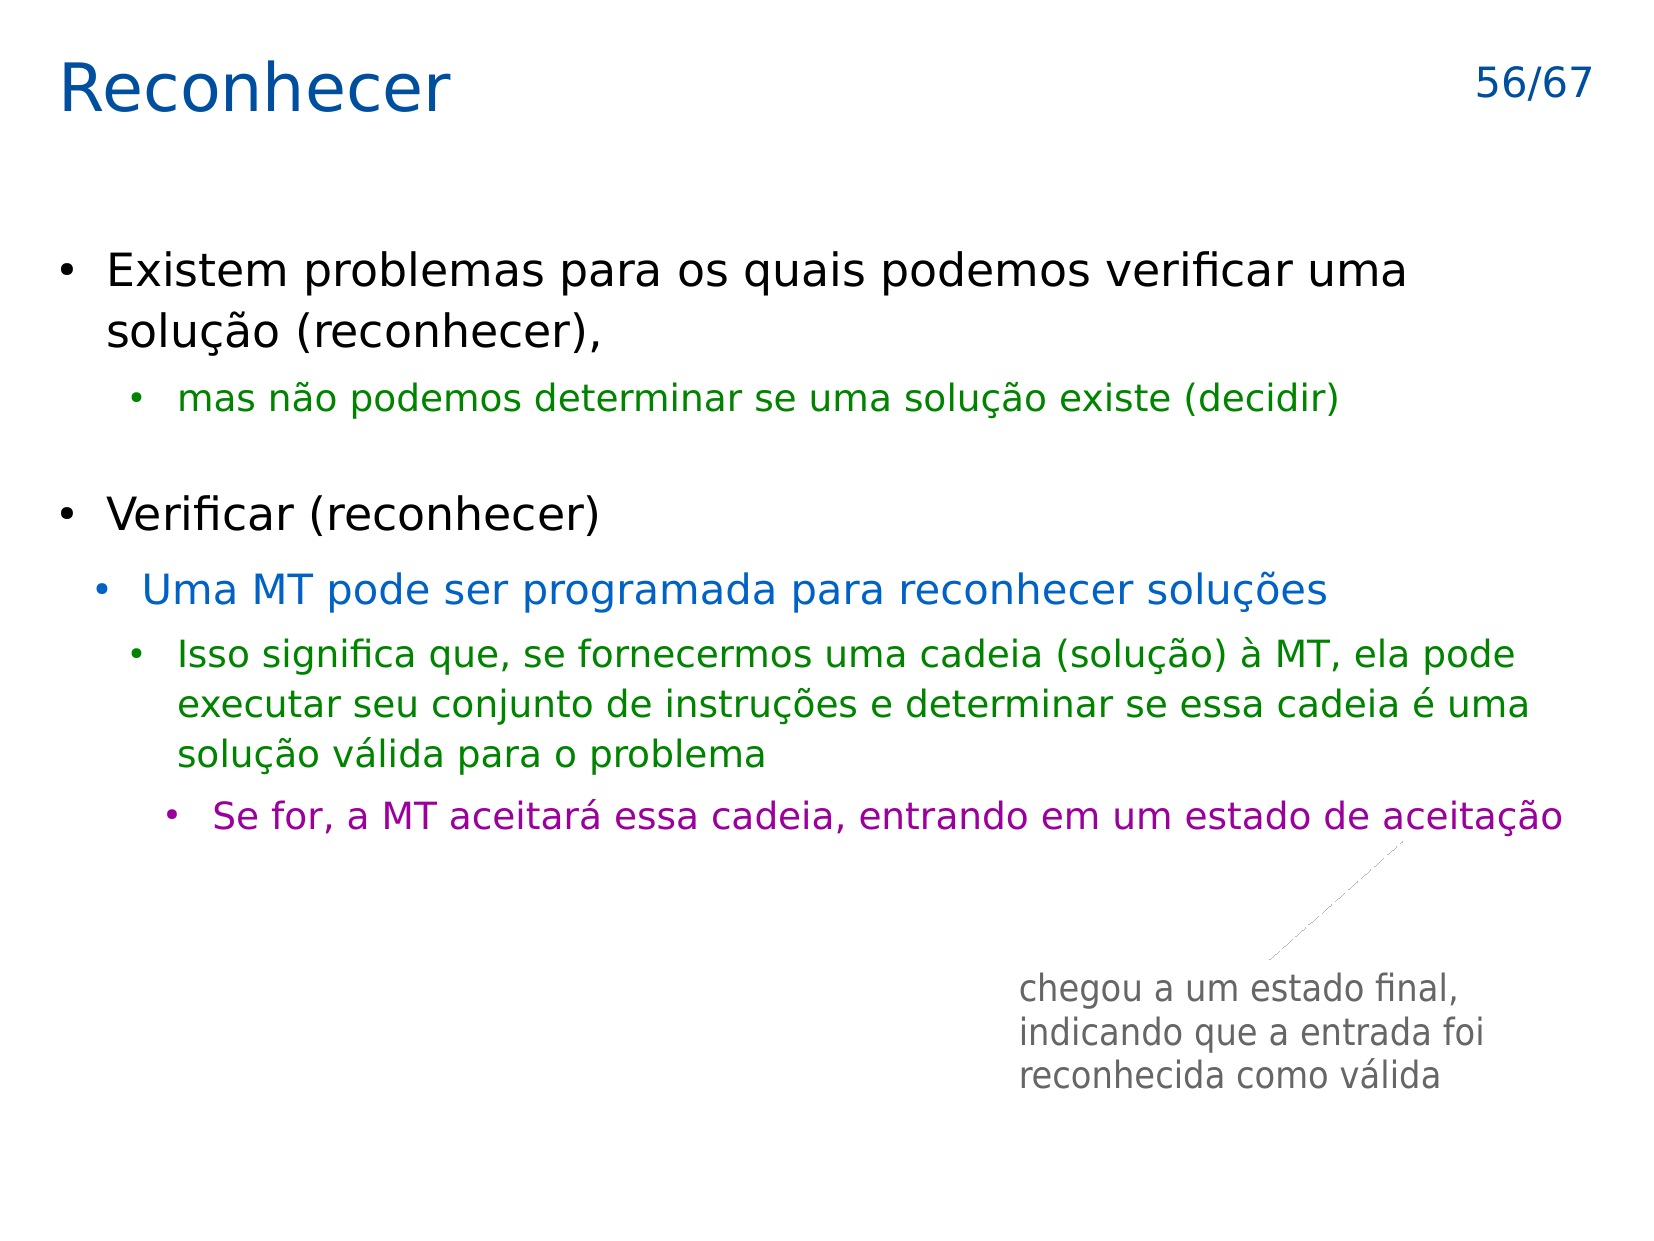

# Reconhecer
56
Existem problemas para os quais podemos verificar uma solução (reconhecer),
mas não podemos determinar se uma solução existe (decidir)
Verificar (reconhecer)
Uma MT pode ser programada para reconhecer soluções
Isso significa que, se fornecermos uma cadeia (solução) à MT, ela pode executar seu conjunto de instruções e determinar se essa cadeia é uma solução válida para o problema
Se for, a MT aceitará essa cadeia, entrando em um estado de aceitação
chegou a um estado final, indicando que a entrada foi reconhecida como válida